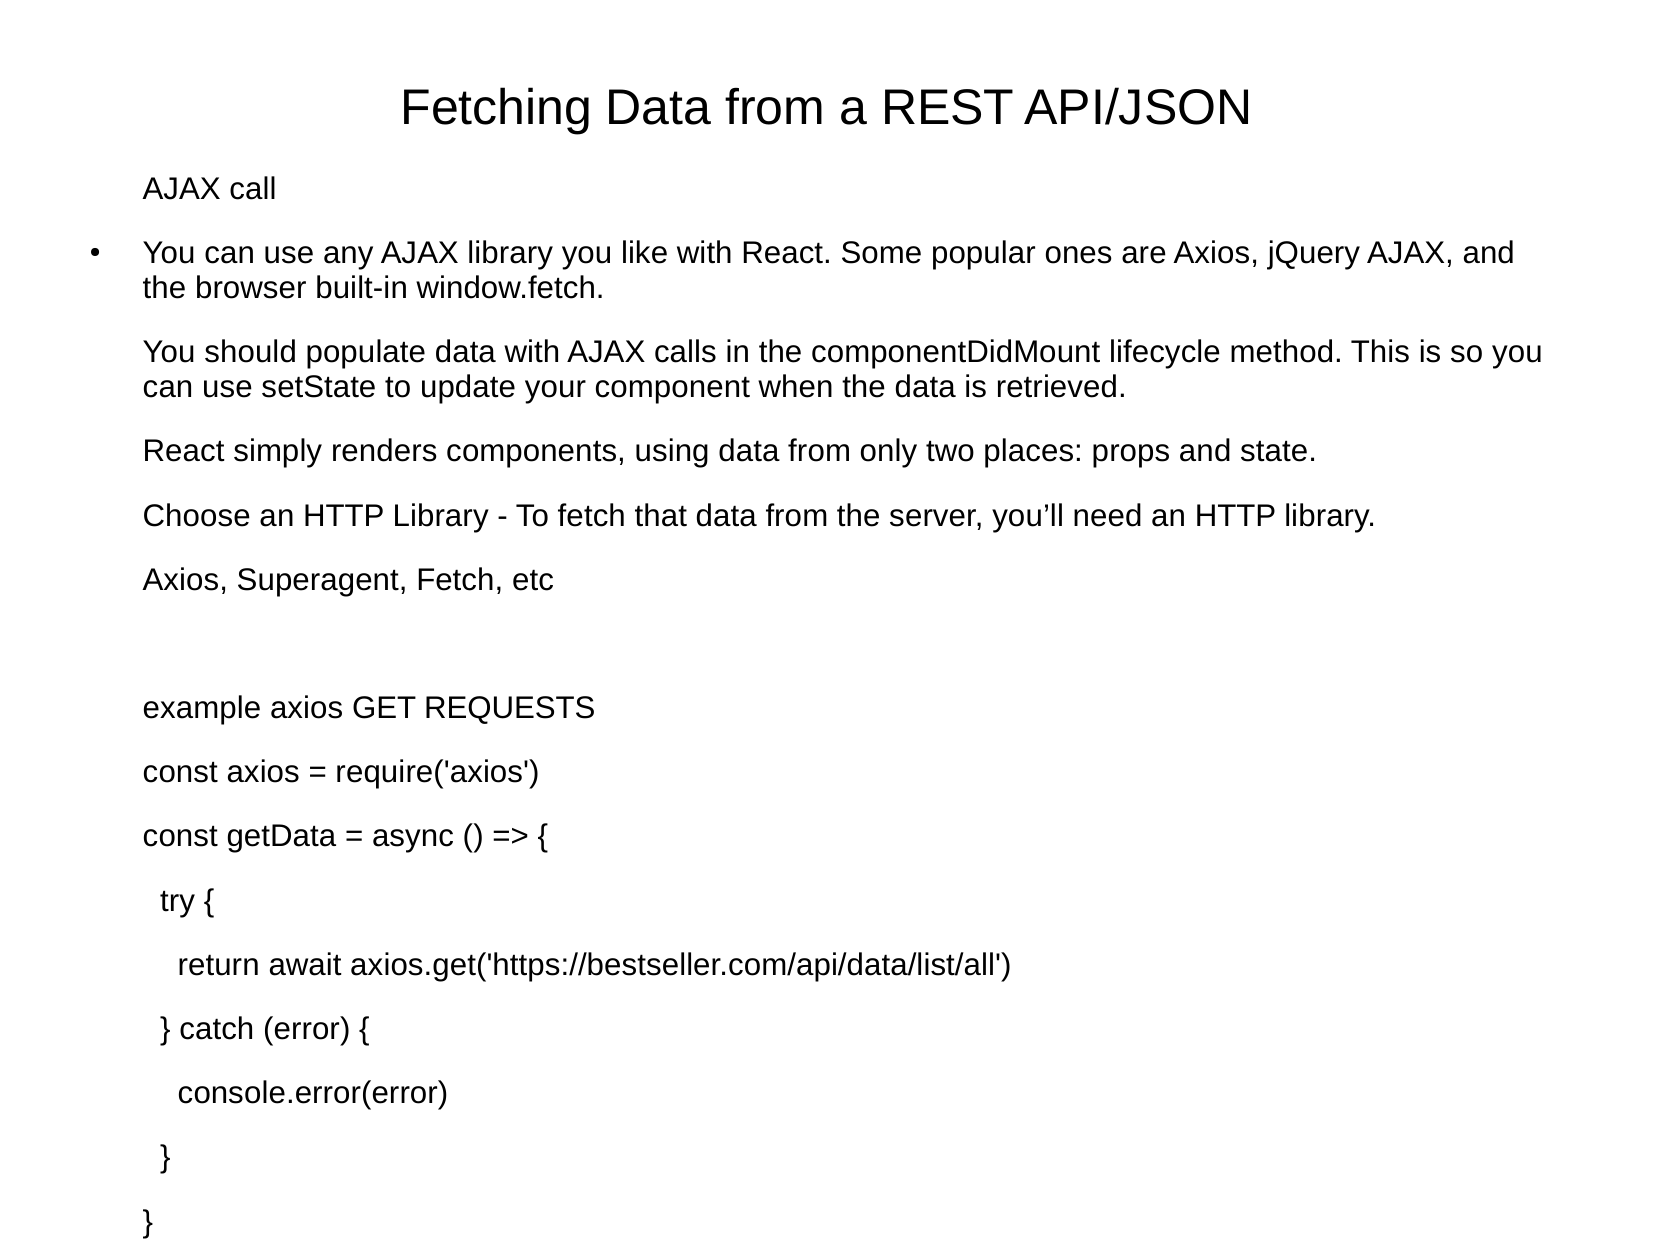

# Fetching Data from a REST API/JSON
AJAX call
You can use any AJAX library you like with React. Some popular ones are Axios, jQuery AJAX, and the browser built-in window.fetch.
You should populate data with AJAX calls in the componentDidMount lifecycle method. This is so you can use setState to update your component when the data is retrieved.
React simply renders components, using data from only two places: props and state.
Choose an HTTP Library - To fetch that data from the server, you’ll need an HTTP library.
Axios, Superagent, Fetch, etc
example axios GET REQUESTS
const axios = require('axios')
const getData = async () => {
 try {
 return await axios.get('https://bestseller.com/api/data/list/all')
 } catch (error) {
 console.error(error)
 }
}